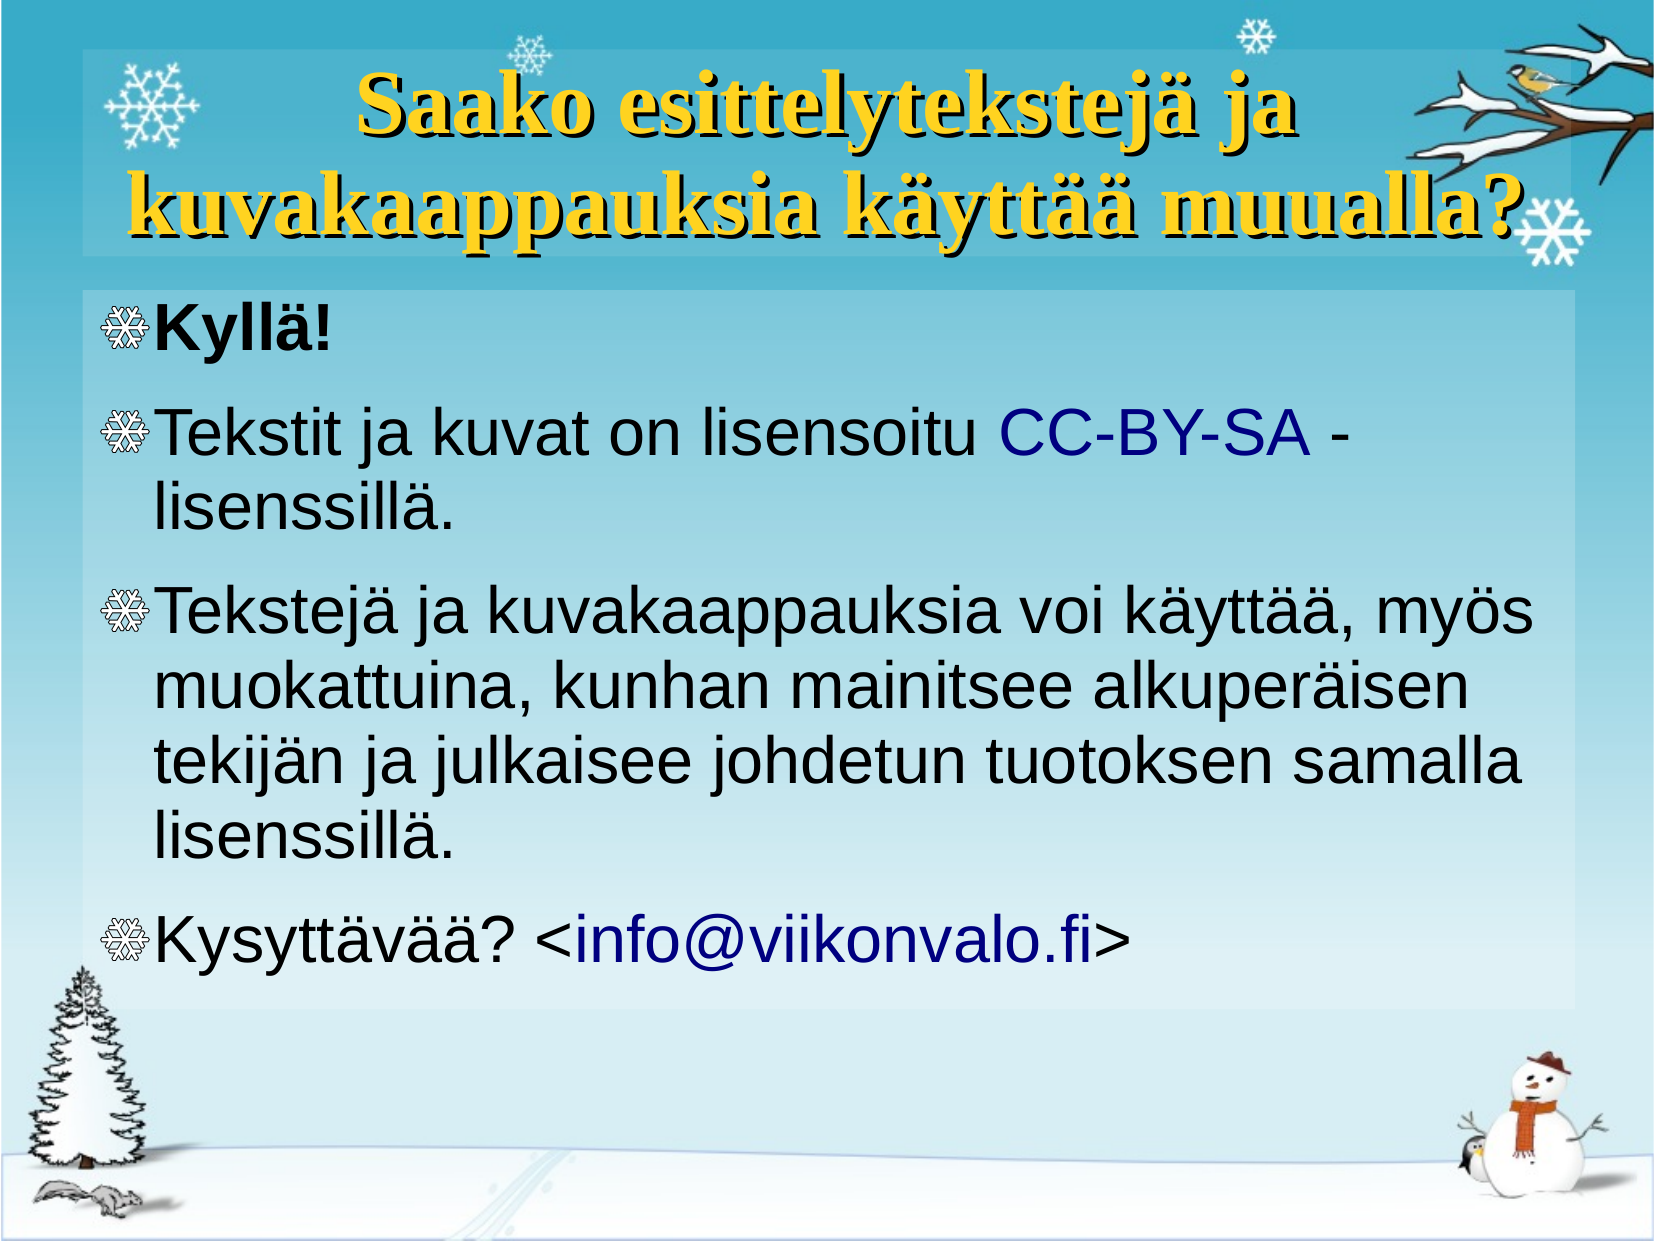

# Saako esittelytekstejä ja kuvakaappauksia käyttää muualla?
Kyllä!
Tekstit ja kuvat on lisensoitu CC-BY-SA -lisenssillä.
Tekstejä ja kuvakaappauksia voi käyttää, myös muokattuina, kunhan mainitsee alkuperäisen tekijän ja julkaisee johdetun tuotoksen samalla lisenssillä.
Kysyttävää? <info@viikonvalo.fi>